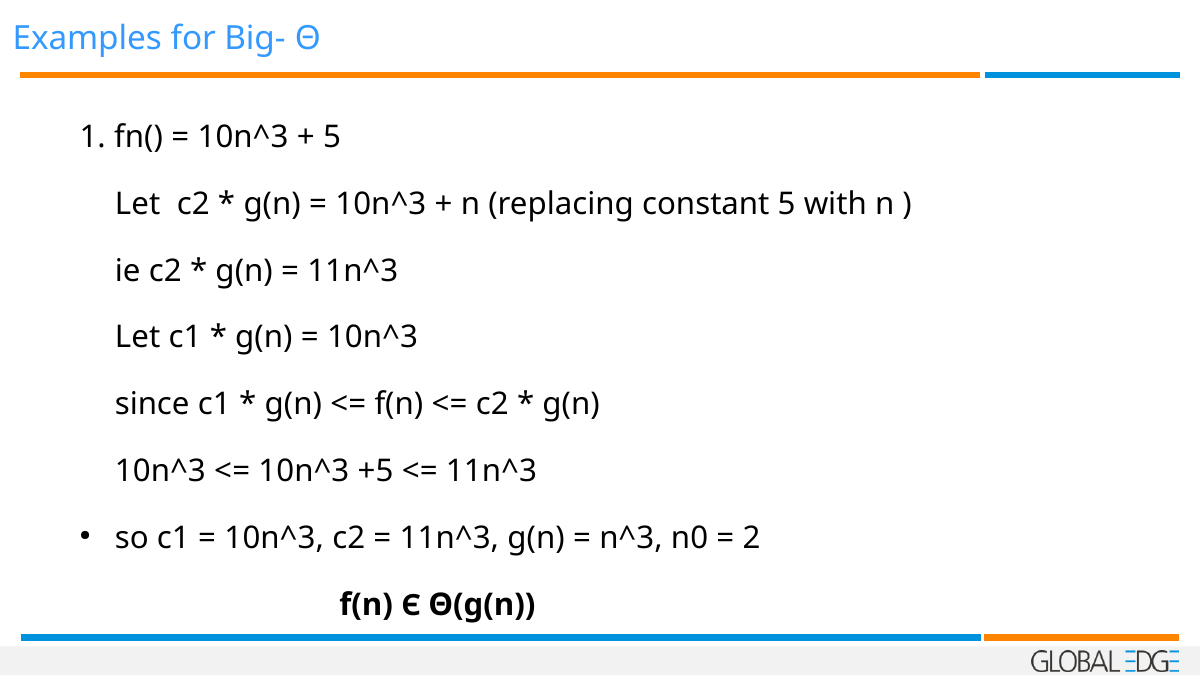

# Examples for Big- Θ
1. fn() = 10n^3 + 5
Let c2 * g(n) = 10n^3 + n (replacing constant 5 with n )
ie c2 * g(n) = 11n^3
Let c1 * g(n) = 10n^3
since c1 * g(n) <= f(n) <= c2 * g(n)
10n^3 <= 10n^3 +5 <= 11n^3
so c1 = 10n^3, c2 = 11n^3, g(n) = n^3, n0 = 2
				f(n) Є Θ(g(n))